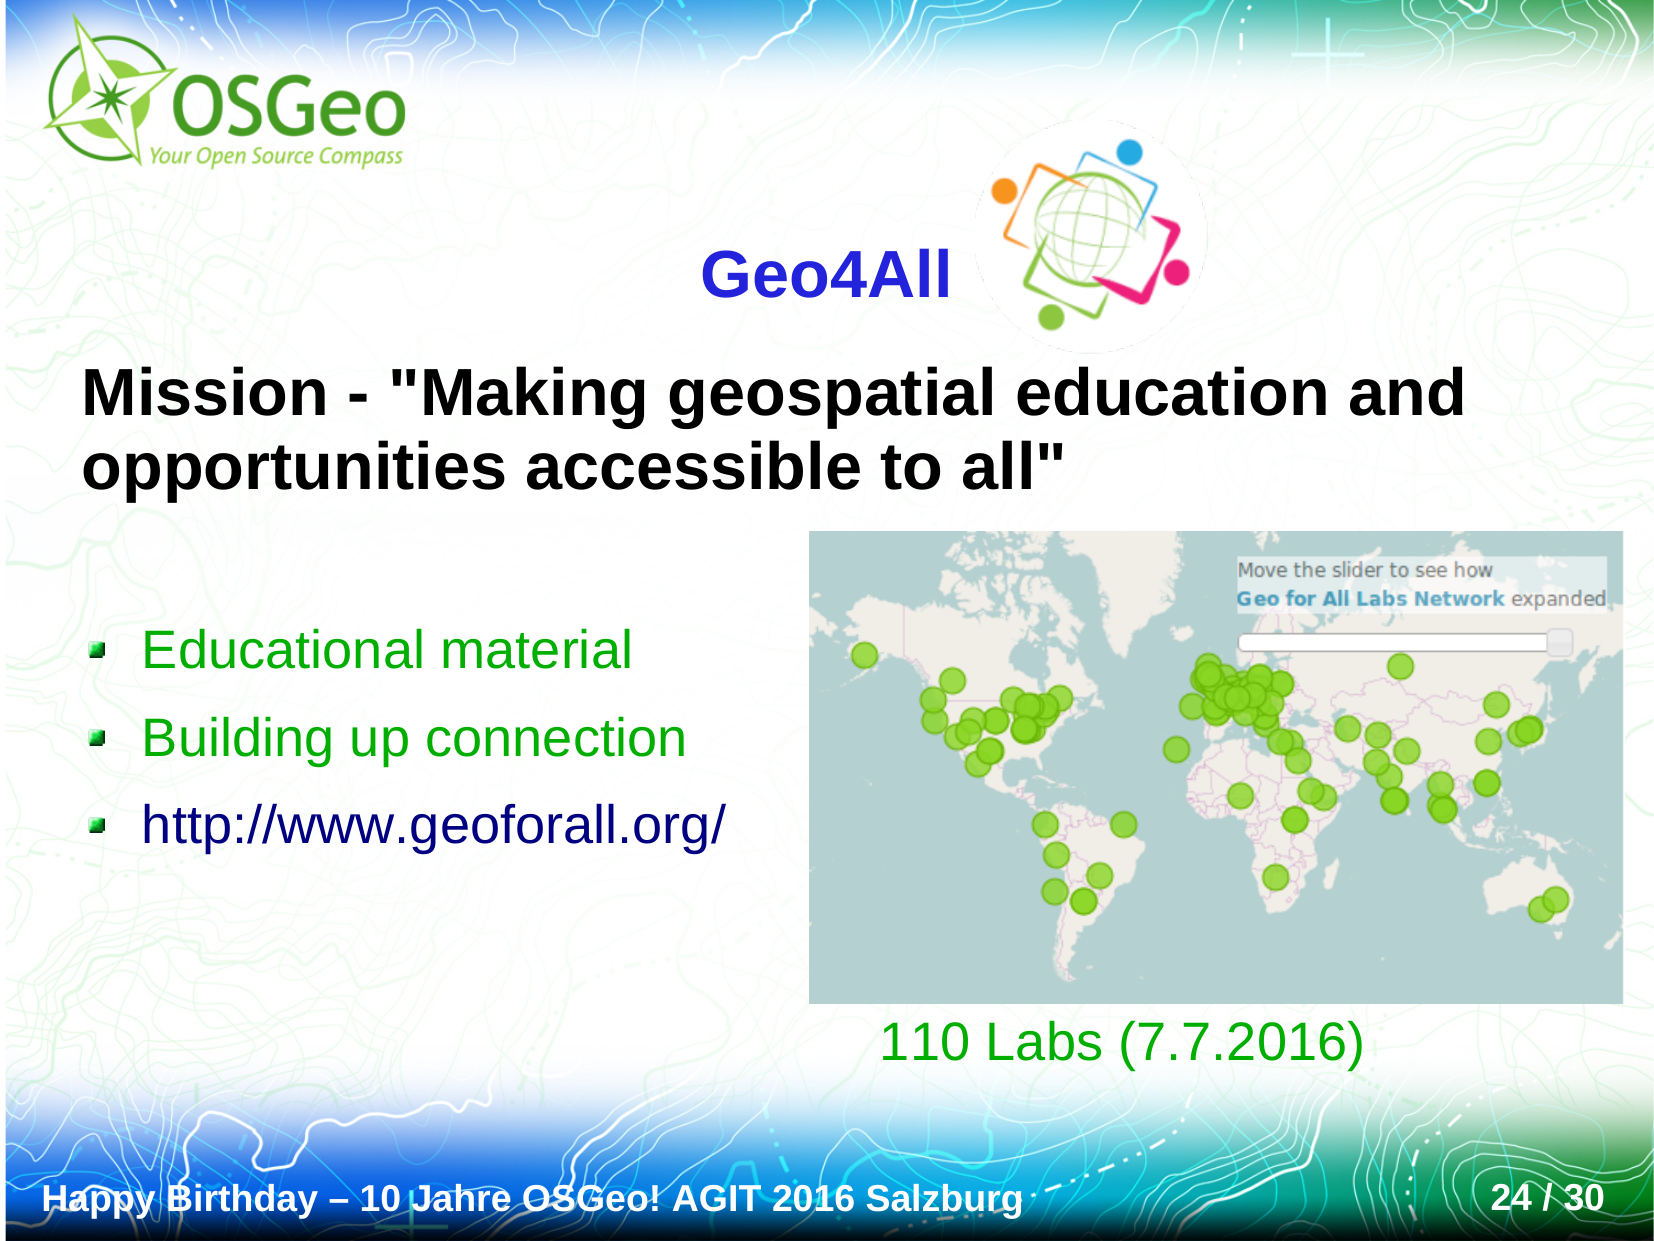

# Geo4All
Mission - "Making geospatial education and opportunities accessible to all"
Educational material
Building up connection
http://www.geoforall.org/
110 Labs (7.7.2016)